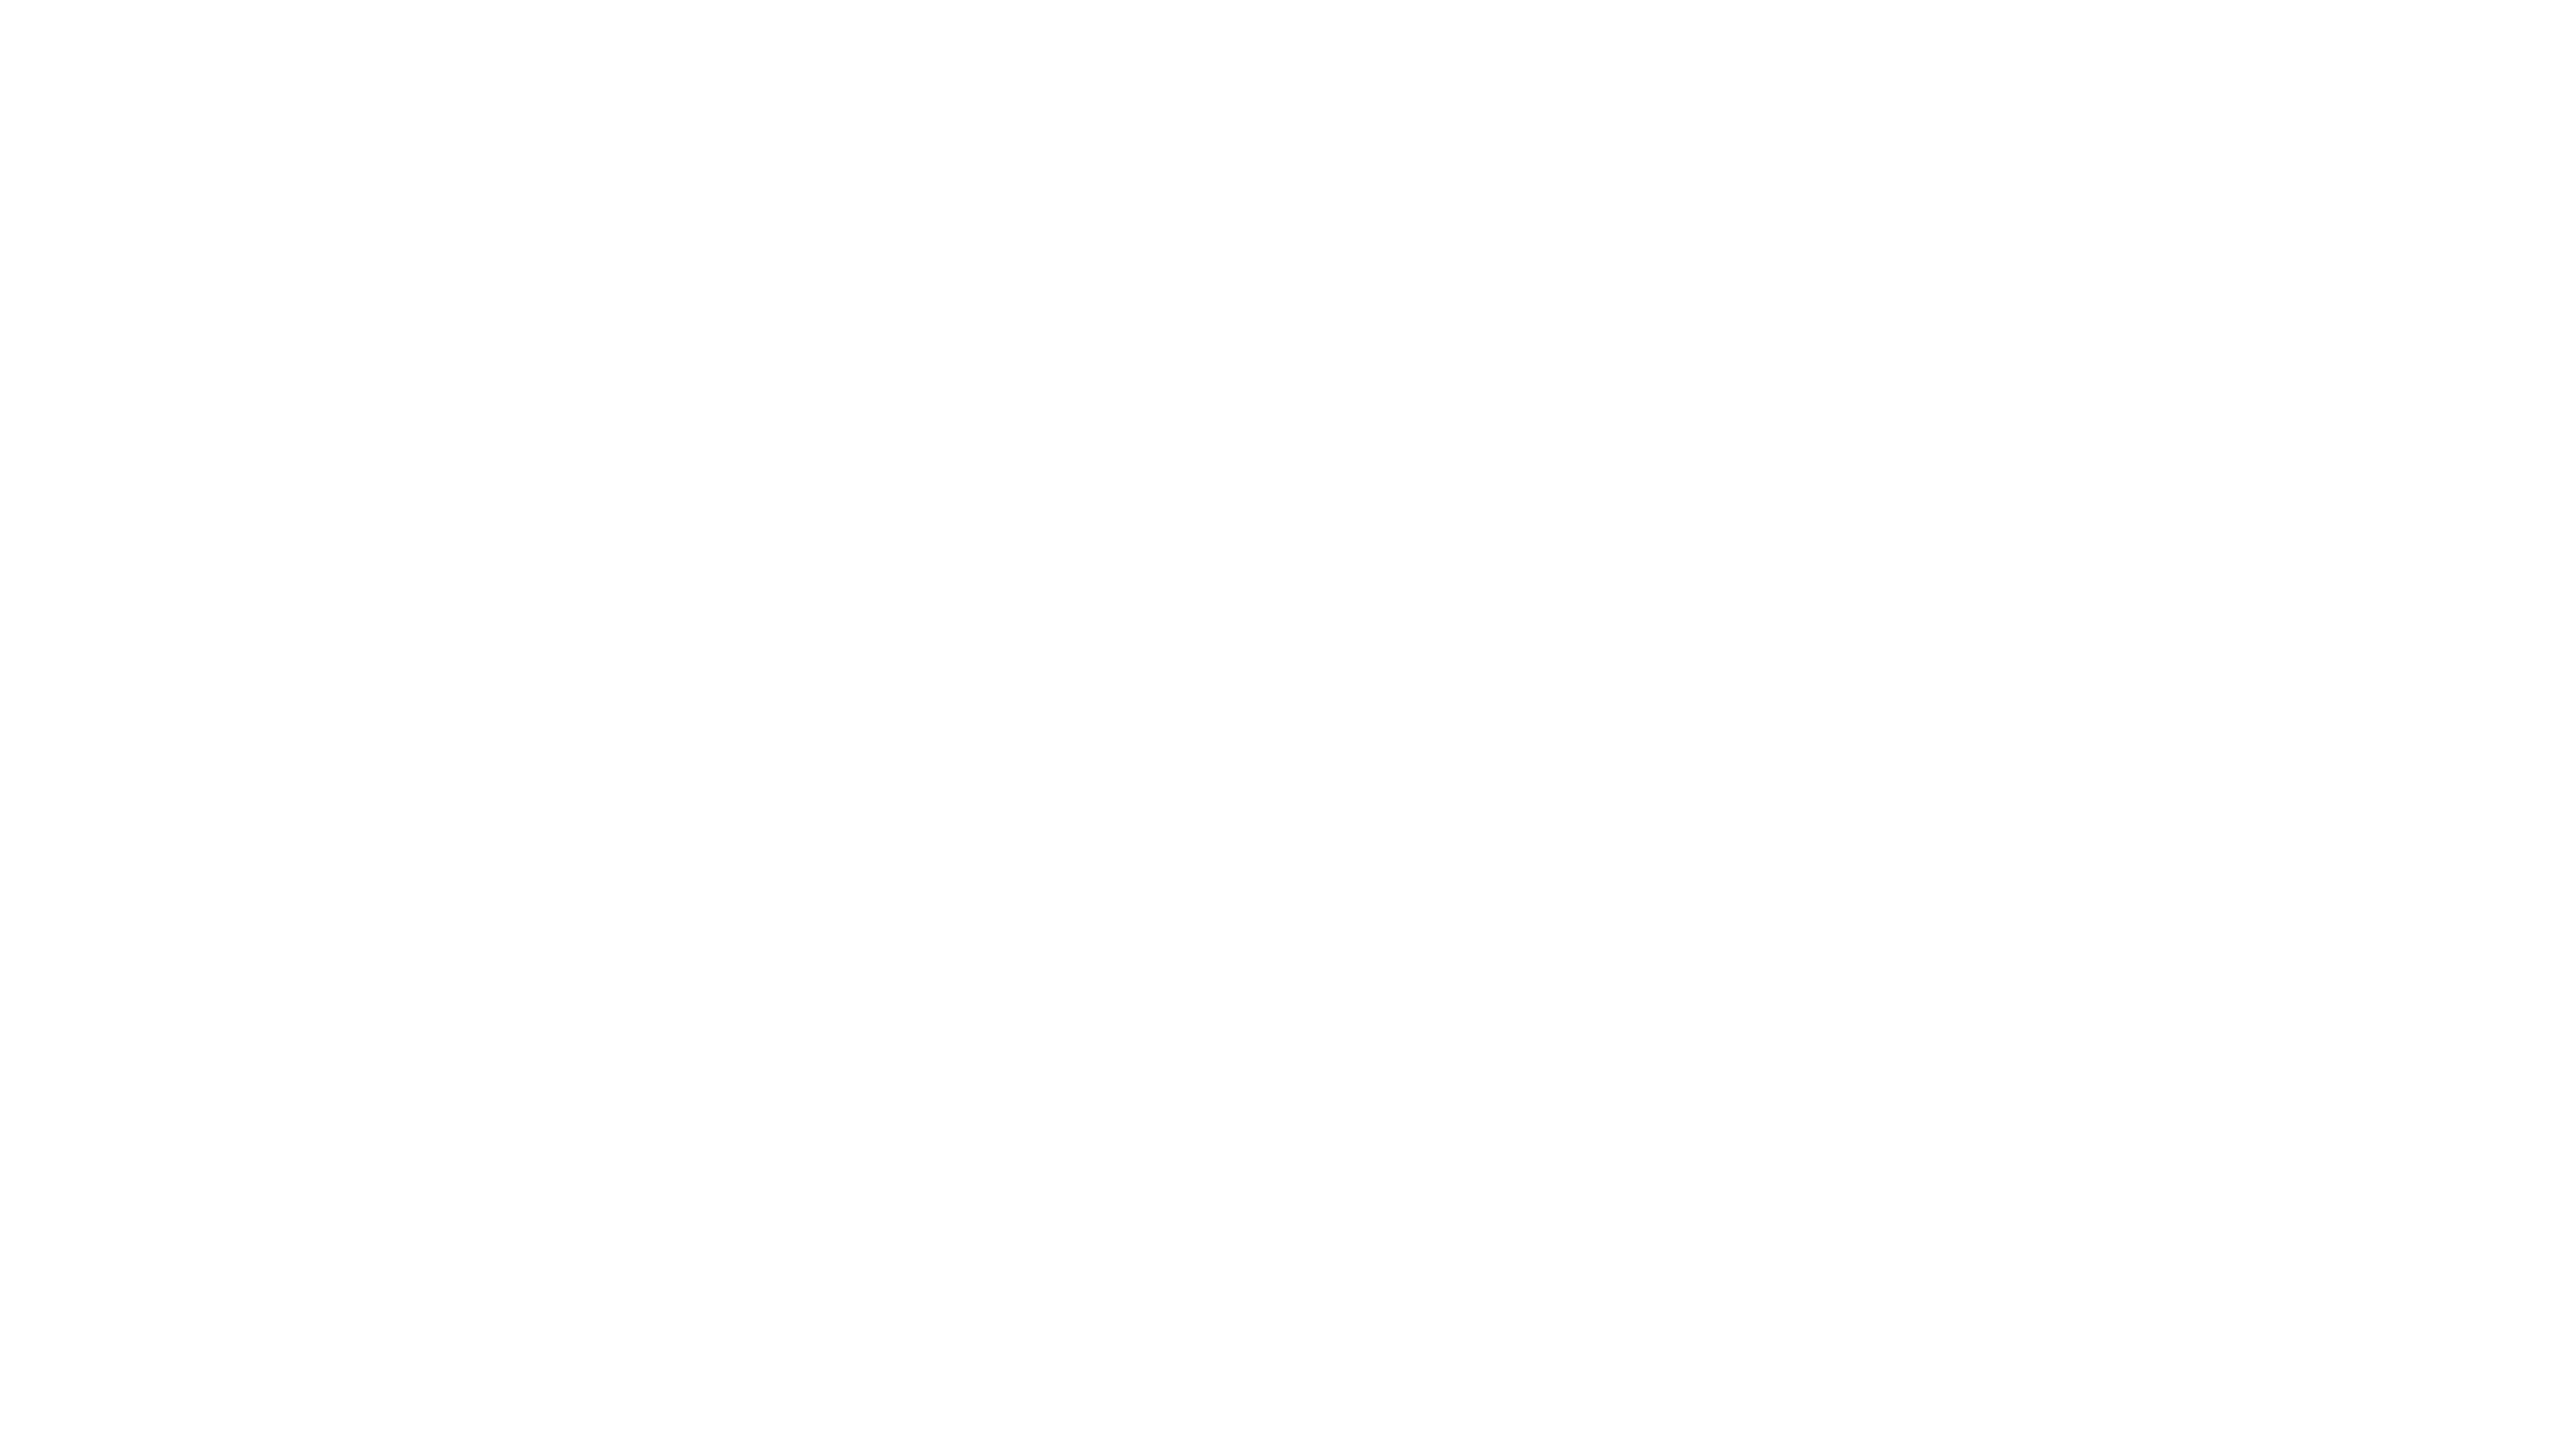

# Objetivo
O objetivo deste projeto é modelar e implementar um simulador de máquina de doces utilizando um Autômato Finito Determinístico (AFD), que gerencia as interações com o usuário de maneira eficiente e controlada.
Características da Máquina
Notas e moedas aceitas: R$1,00, R$2,00 e R$5,00.
Tipos de doces disponíveis:
Doce A – R$6,00
Doce B – R$7,00
Doce C – R$8,00
Funcionalidades
Atualização dinâmica do saldo.
Ativação dos botões de seleção de doces de acordo com o saldo acumulado.
Liberação do doce e devolução do troco.